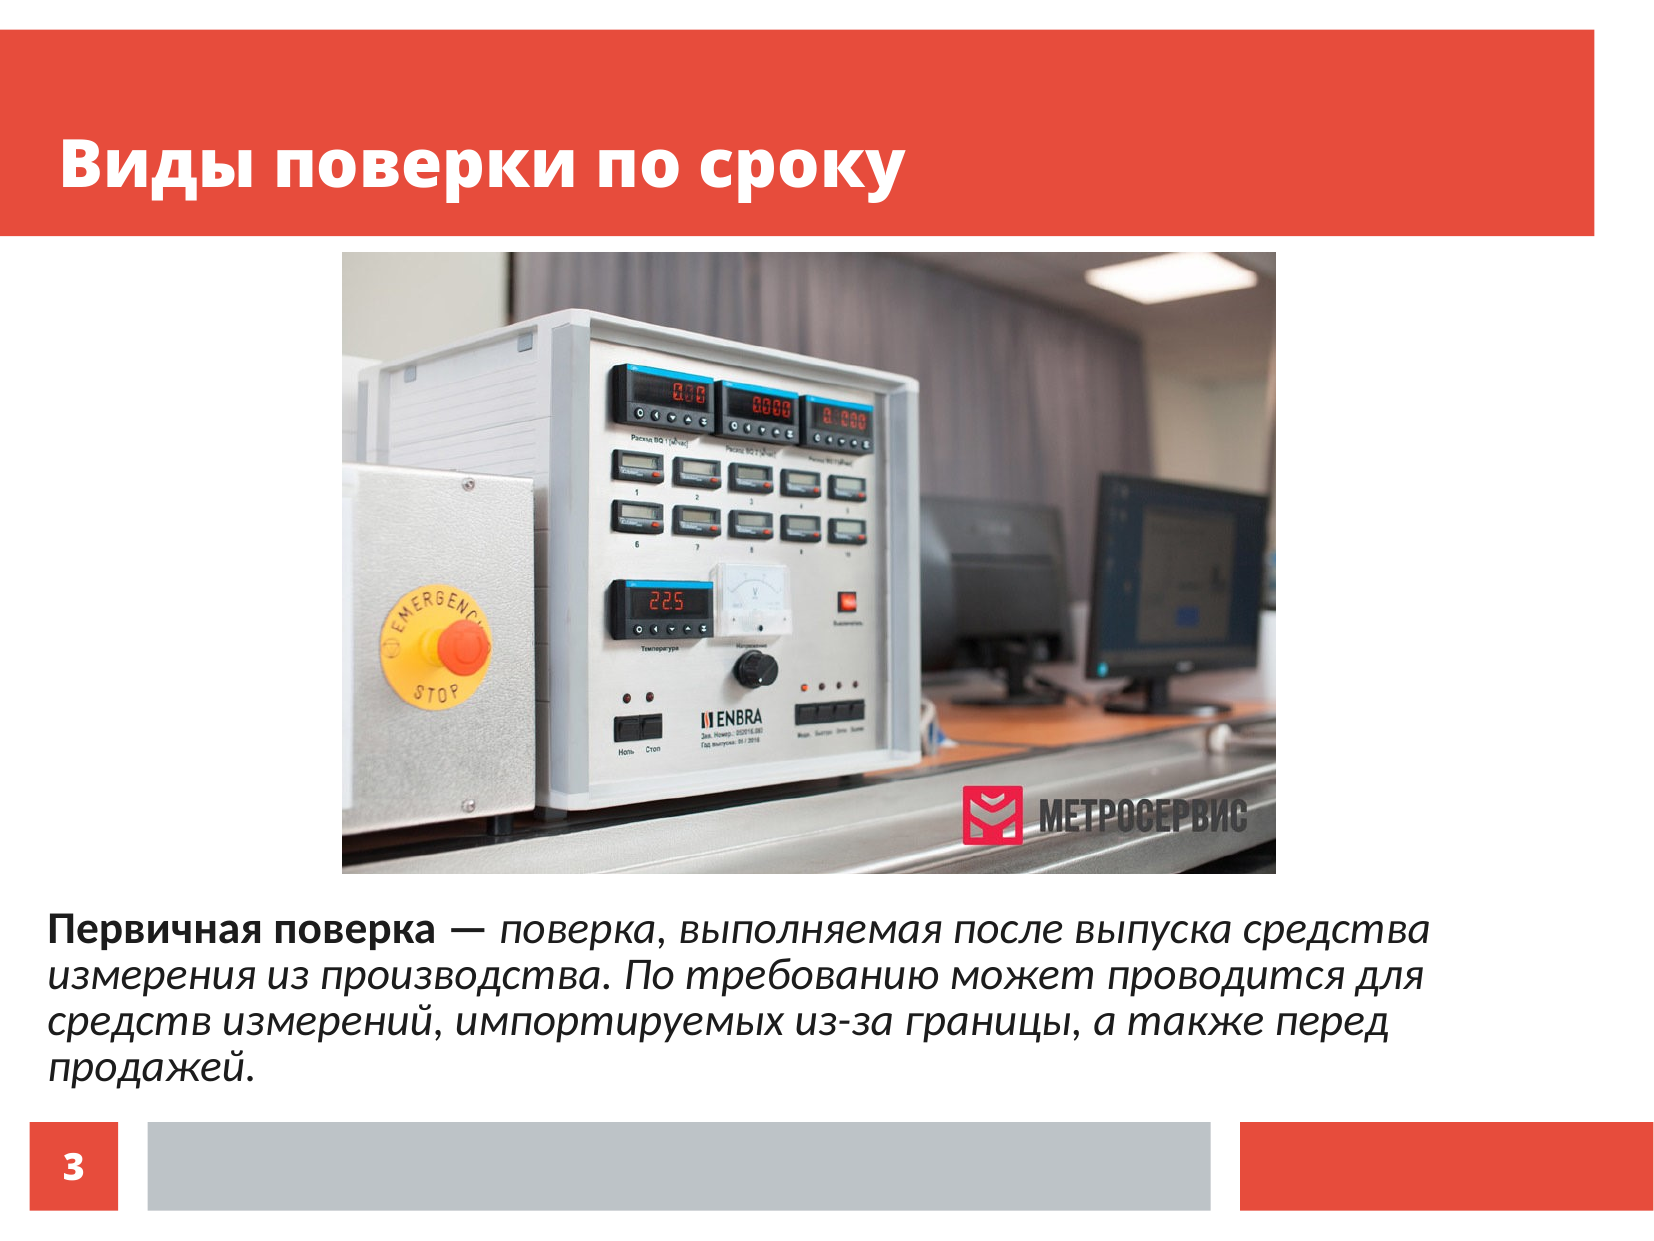

# Виды поверки по сроку
Первичная поверка — поверка, выполняемая после выпуска средства измерения из производства. По требованию может проводится для средств измерений, импортируемых из-за границы, а также перед продажей.
3